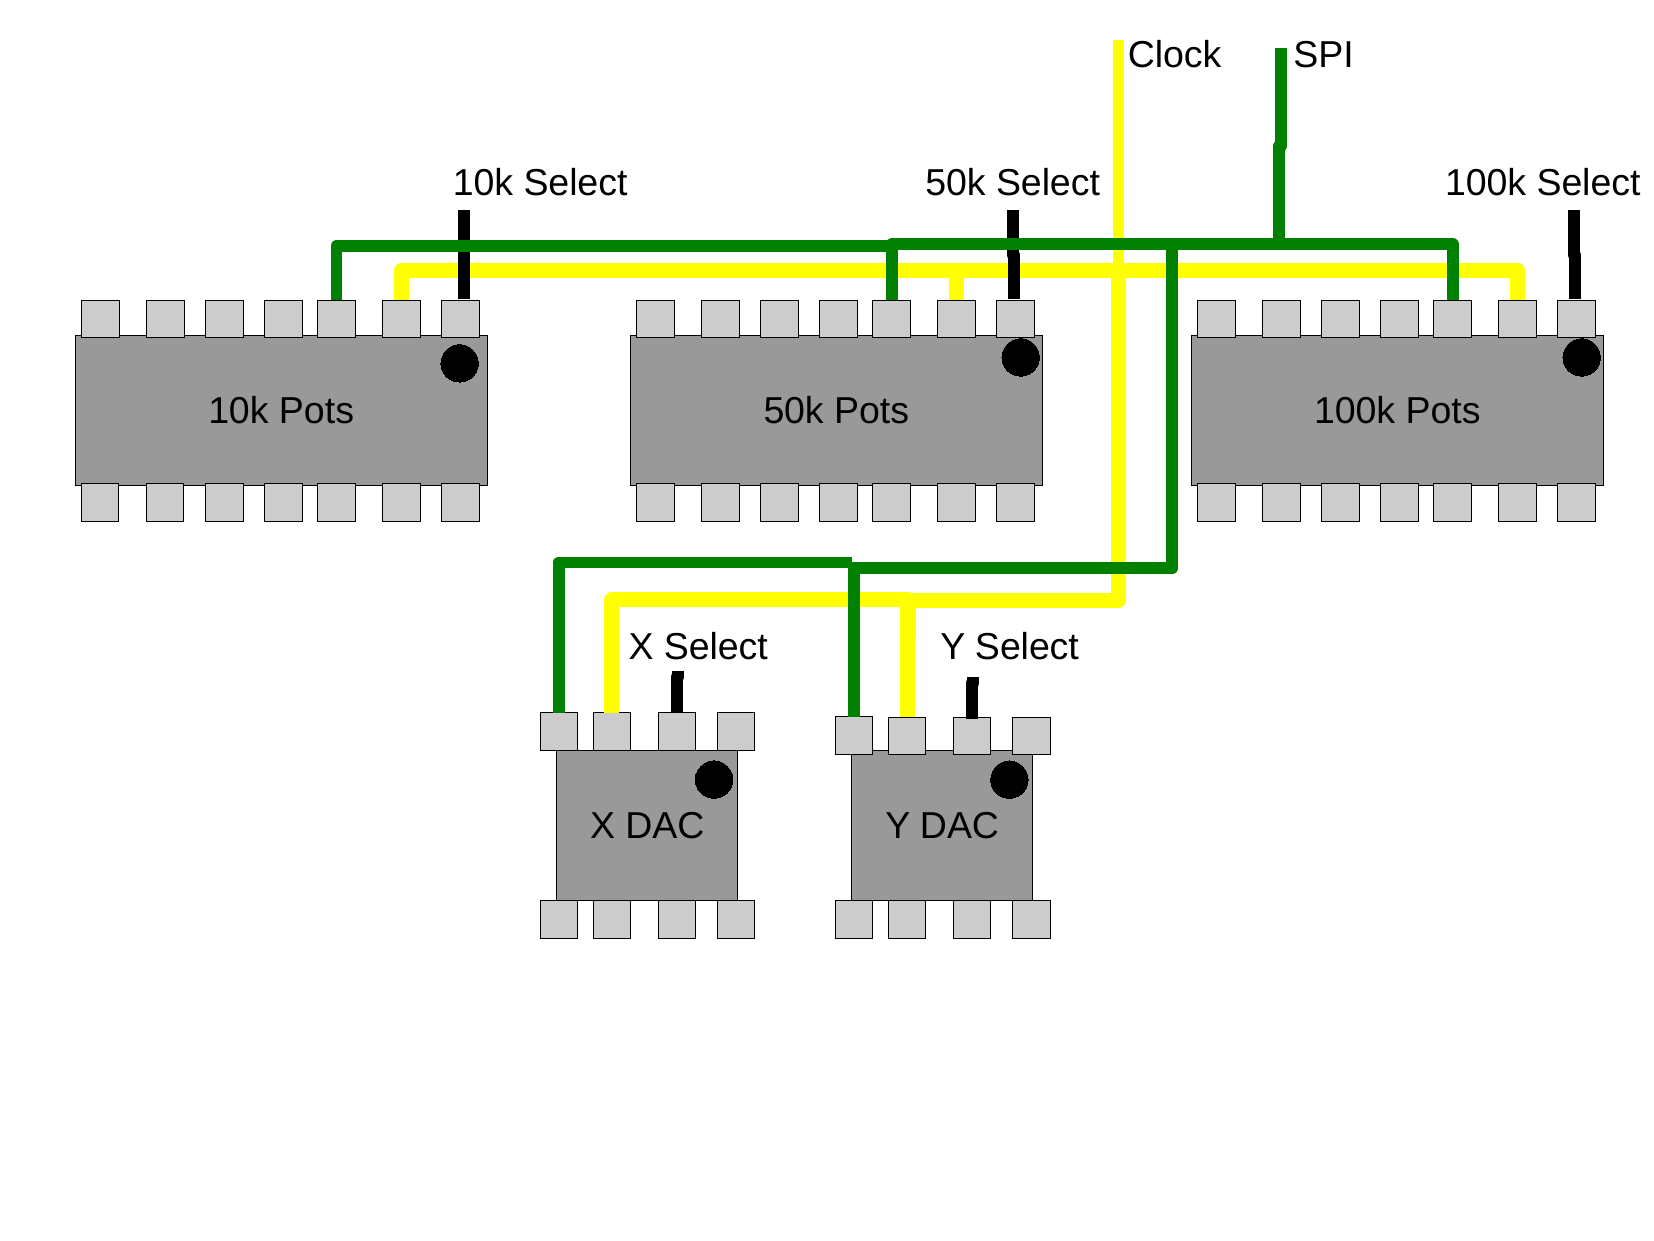

Clock
SPI
10k Select
50k Select
100k Select
10k Pots
50k Pots
100k Pots
X Select
Y Select
X DAC
Y DAC